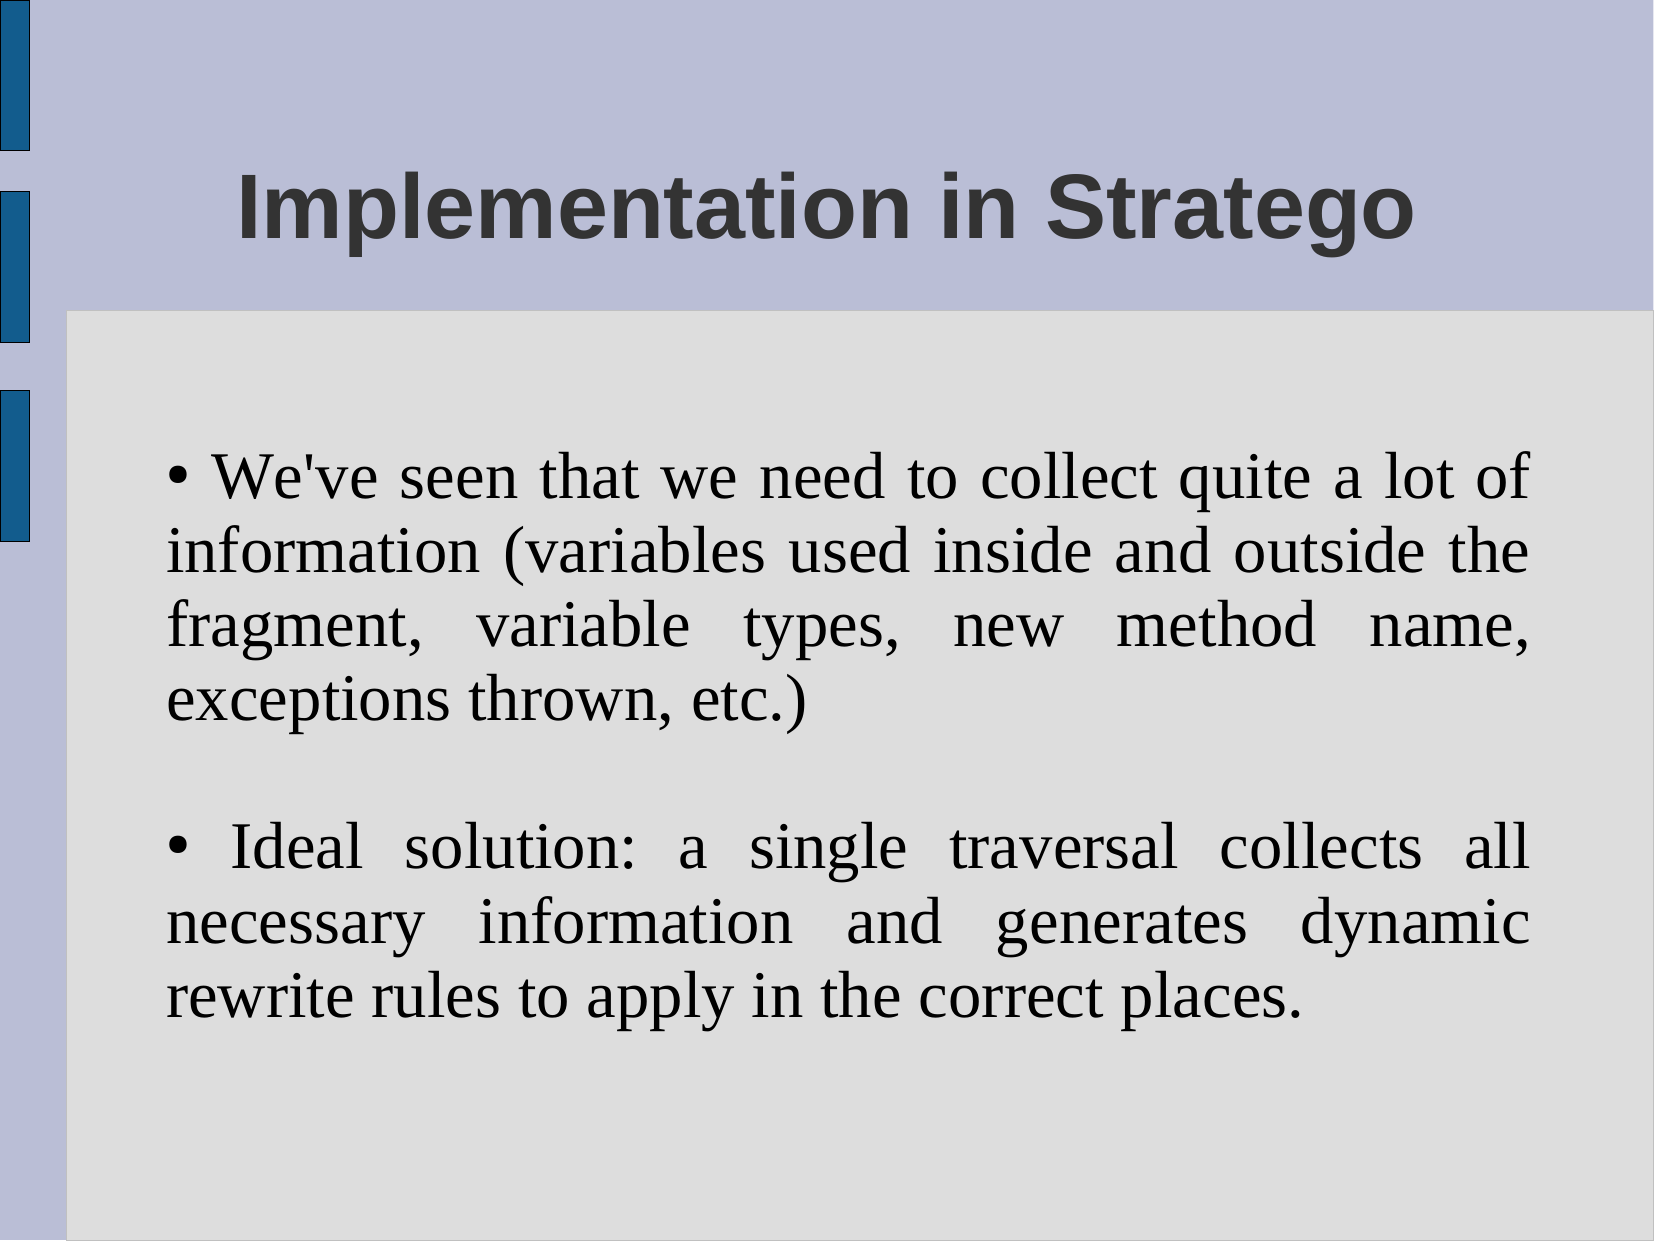

# Implementation in Stratego
 We've seen that we need to collect quite a lot of information (variables used inside and outside the fragment, variable types, new method name, exceptions thrown, etc.)
 Ideal solution: a single traversal collects all necessary information and generates dynamic rewrite rules to apply in the correct places.